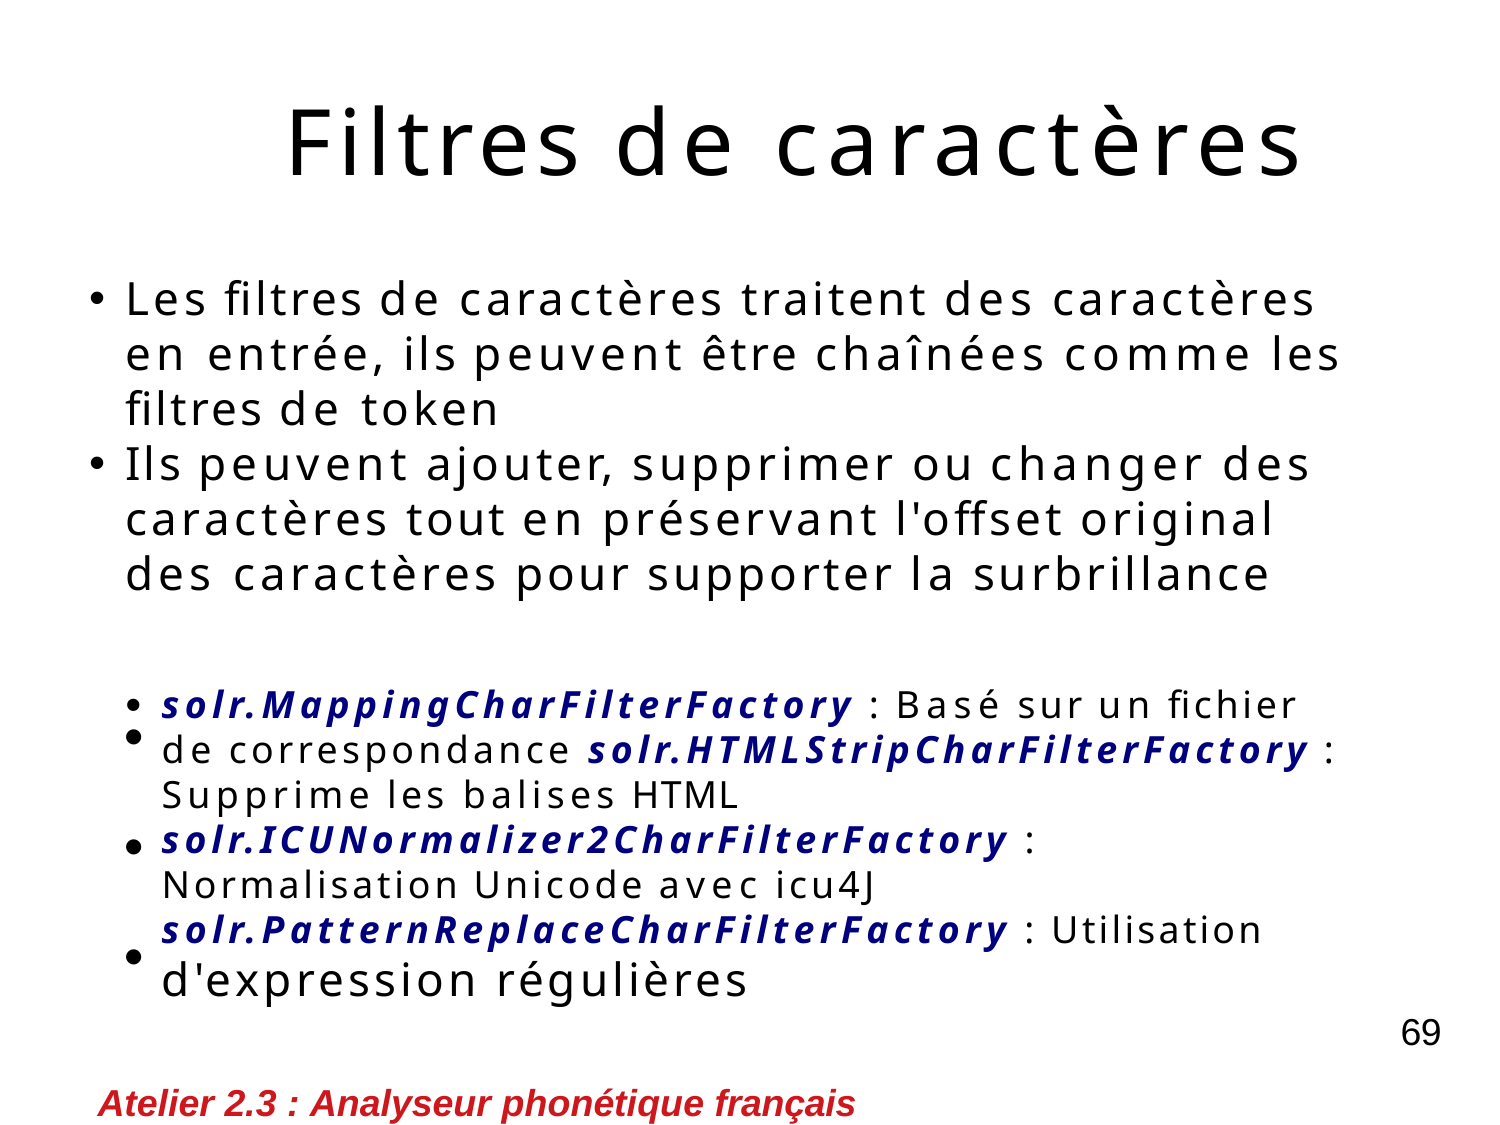

# Filtres de caractères
Les filtres de caractères traitent des caractères en entrée, ils peuvent être chaînées comme les filtres de token
Ils peuvent ajouter, supprimer ou changer des caractères tout en préservant l'offset original des caractères pour supporter la surbrillance
solr.MappingCharFilterFactory : Basé sur un fichier de correspondance solr.HTMLStripCharFilterFactory : Supprime les balises HTML solr.ICUNormalizer2CharFilterFactory : Normalisation Unicode avec icu4J solr.PatternReplaceCharFilterFactory : Utilisation d'expression régulières
●
●
●
Atelier 2.3 : Analyseur phonétique français
69